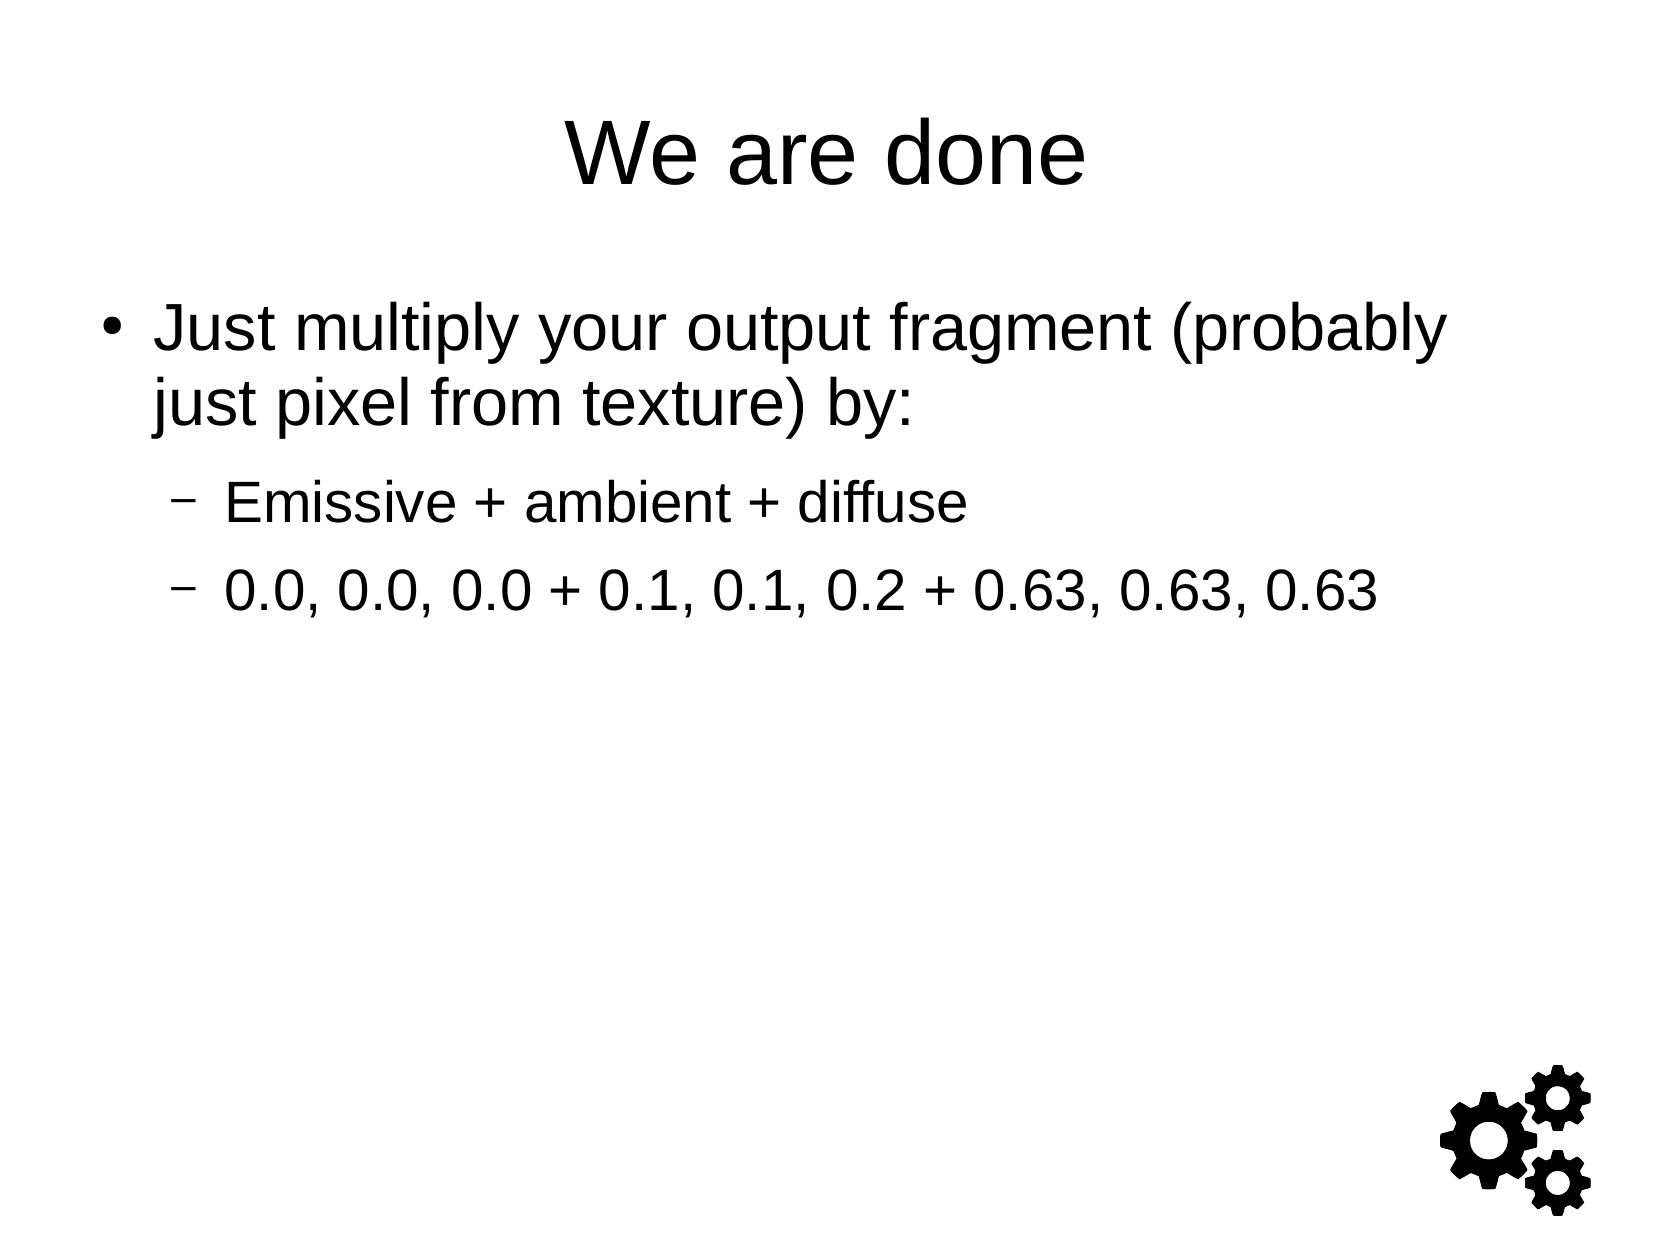

# We are done
Just multiply your output fragment (probably just pixel from texture) by:
Emissive + ambient + diffuse
0.0, 0.0, 0.0 + 0.1, 0.1, 0.2 + 0.63, 0.63, 0.63